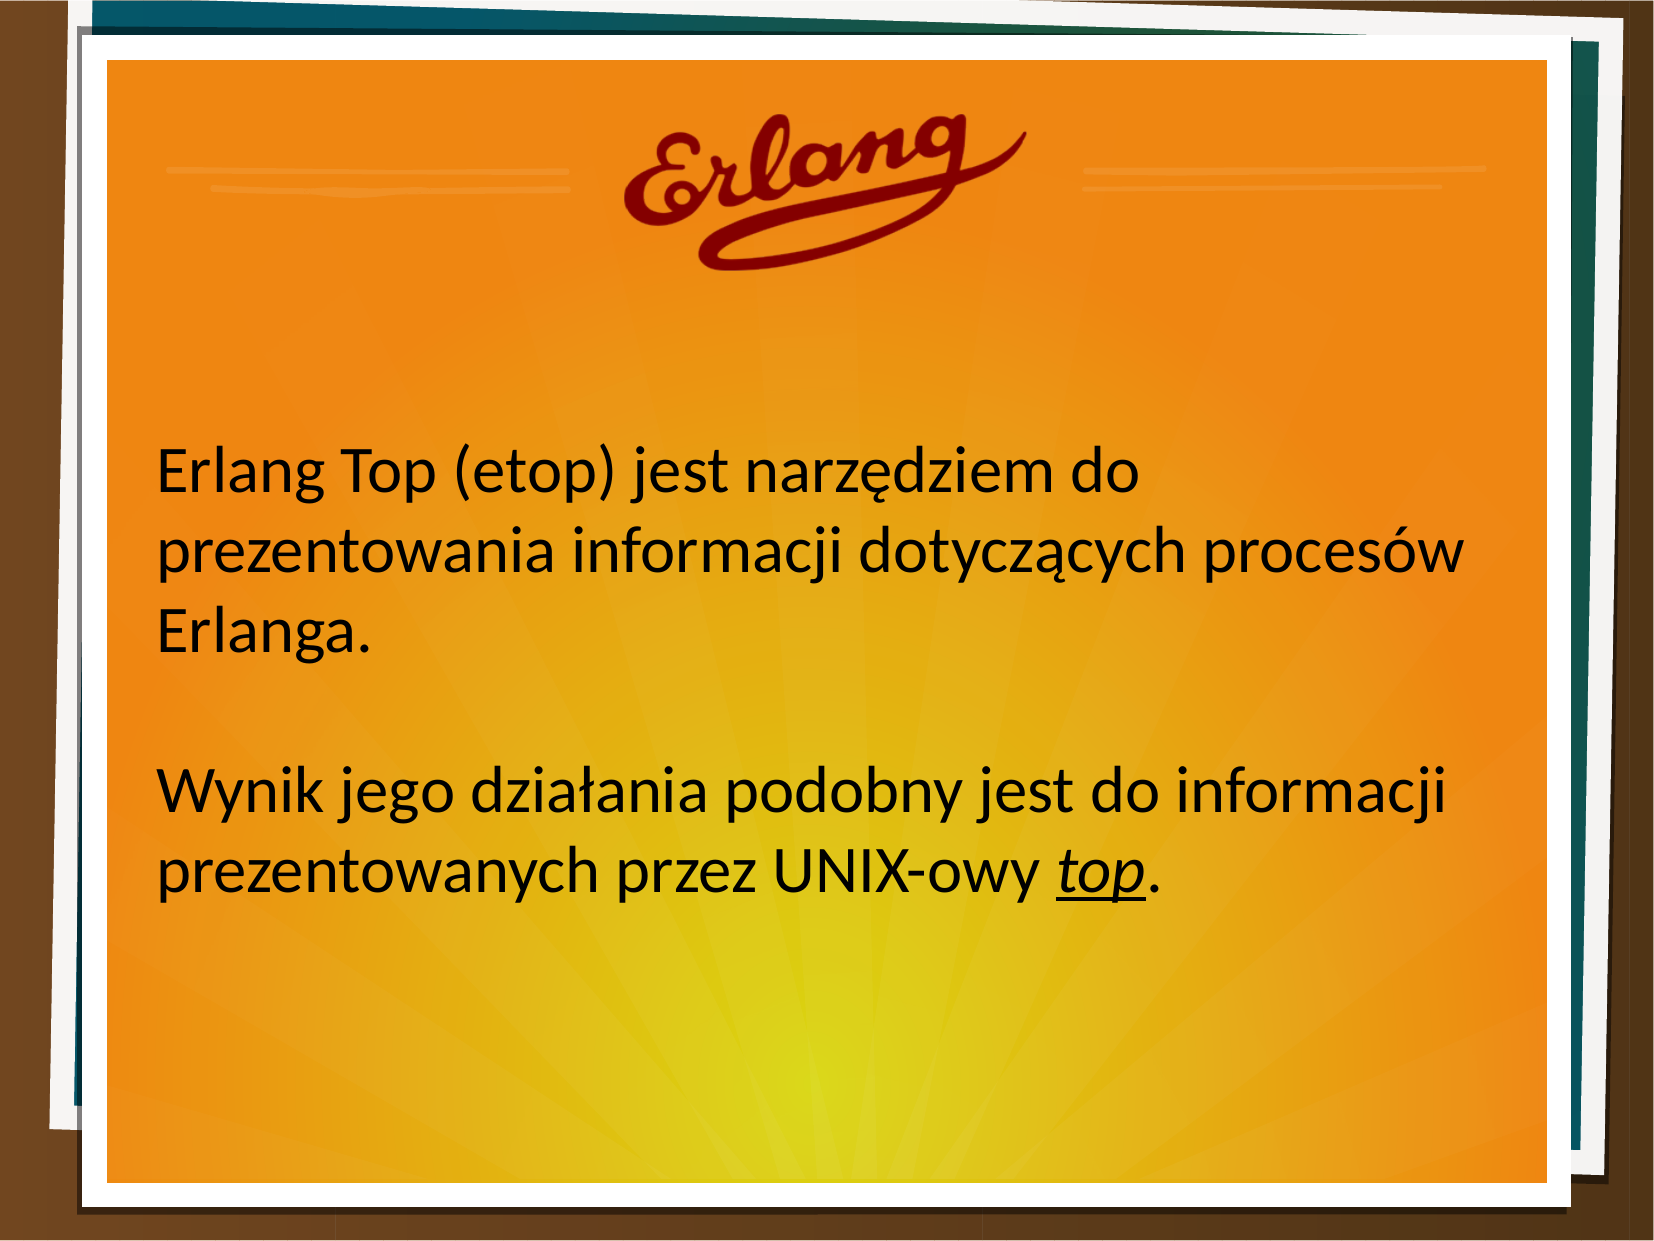

Erlang Top (etop) jest narzędziem do
prezentowania informacji dotyczących procesów
Erlanga.
Wynik jego działania podobny jest do informacji
prezentowanych przez UNIX-owy top.